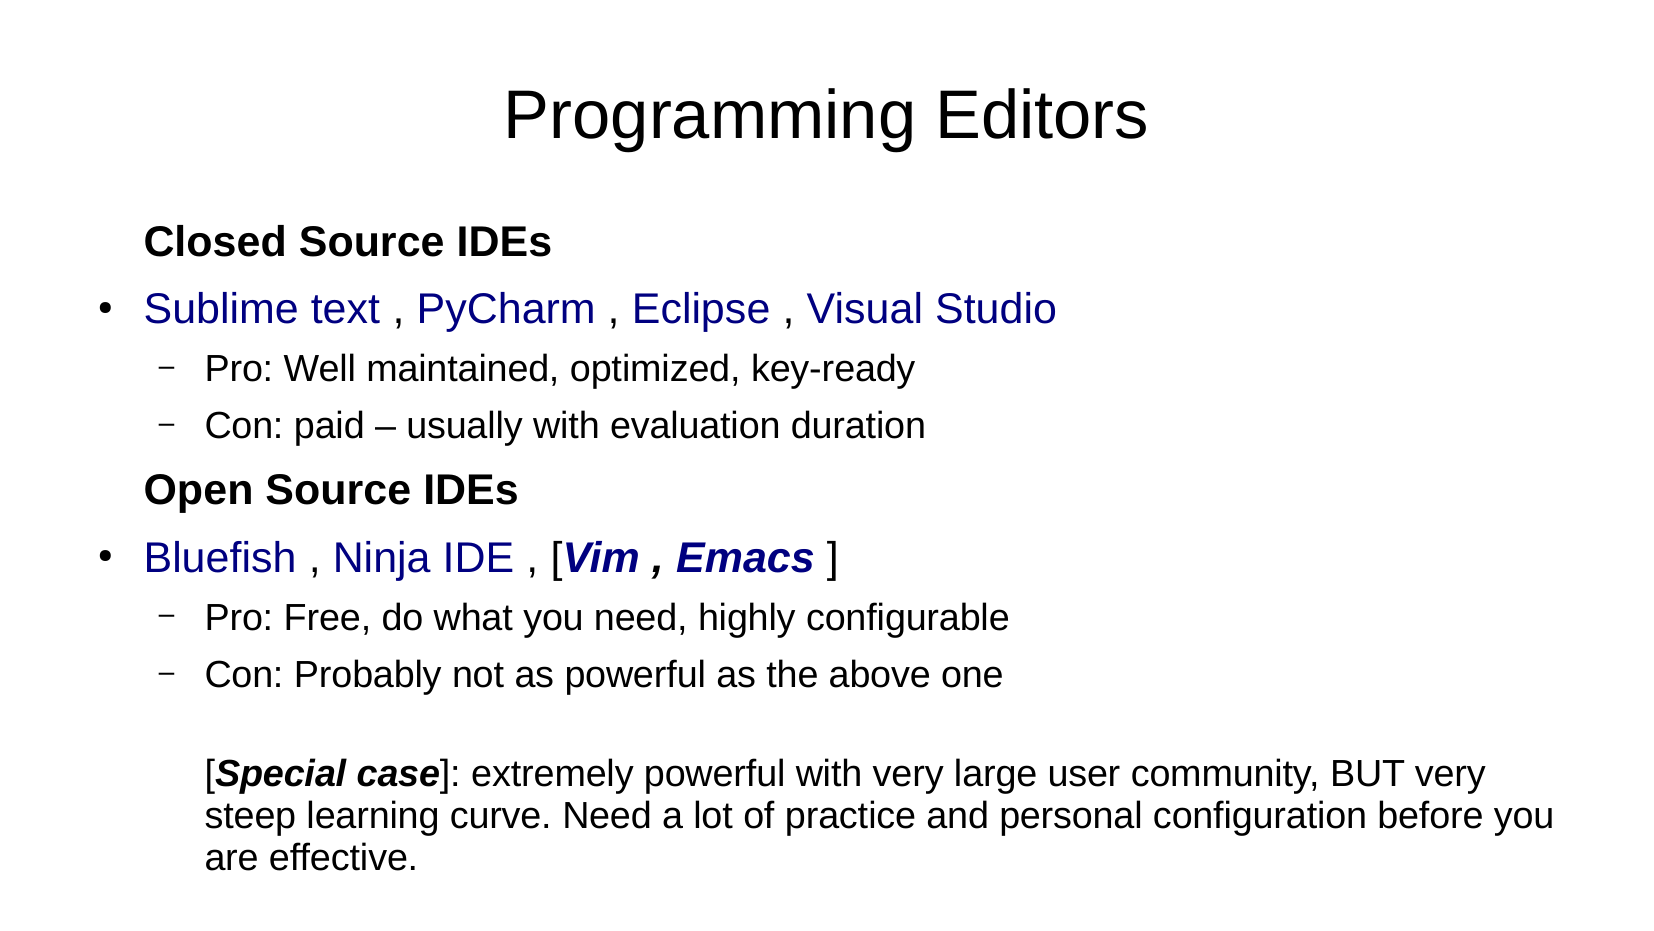

# Programming Editors
Closed Source IDEs
Sublime text , PyCharm , Eclipse , Visual Studio
Pro: Well maintained, optimized, key-ready
Con: paid – usually with evaluation duration
Open Source IDEs
Bluefish , Ninja IDE , [Vim , Emacs ]
Pro: Free, do what you need, highly configurable
Con: Probably not as powerful as the above one
[Special case]: extremely powerful with very large user community, BUT very steep learning curve. Need a lot of practice and personal configuration before you are effective.